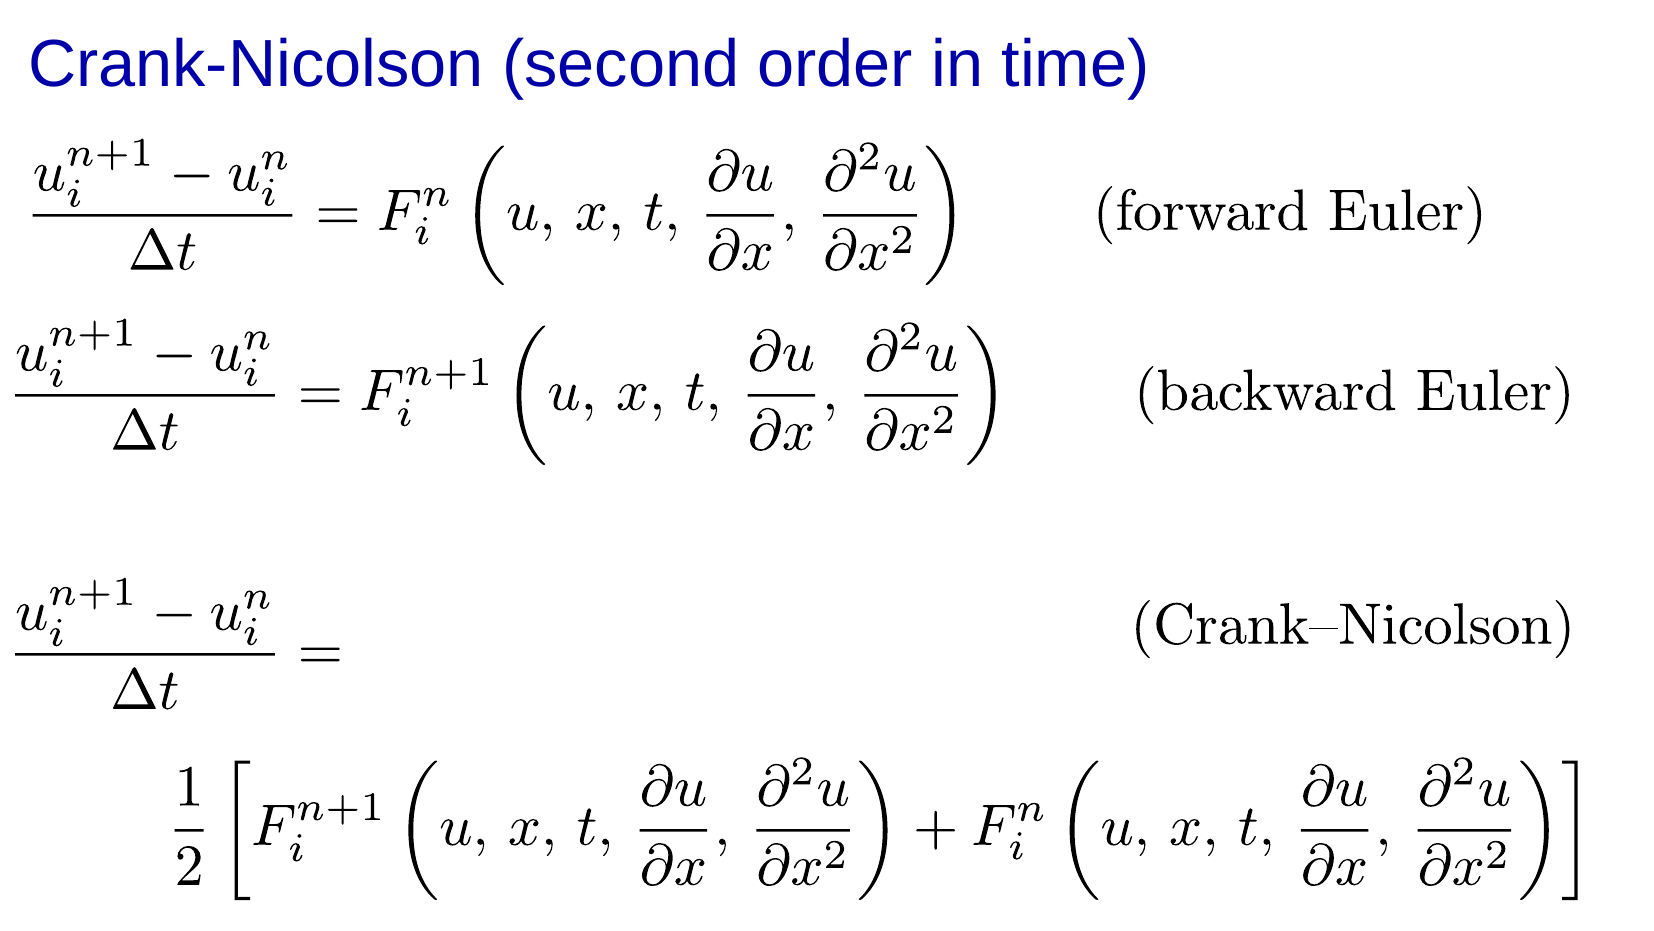

# Crank-Nicolson (second order in time)
28